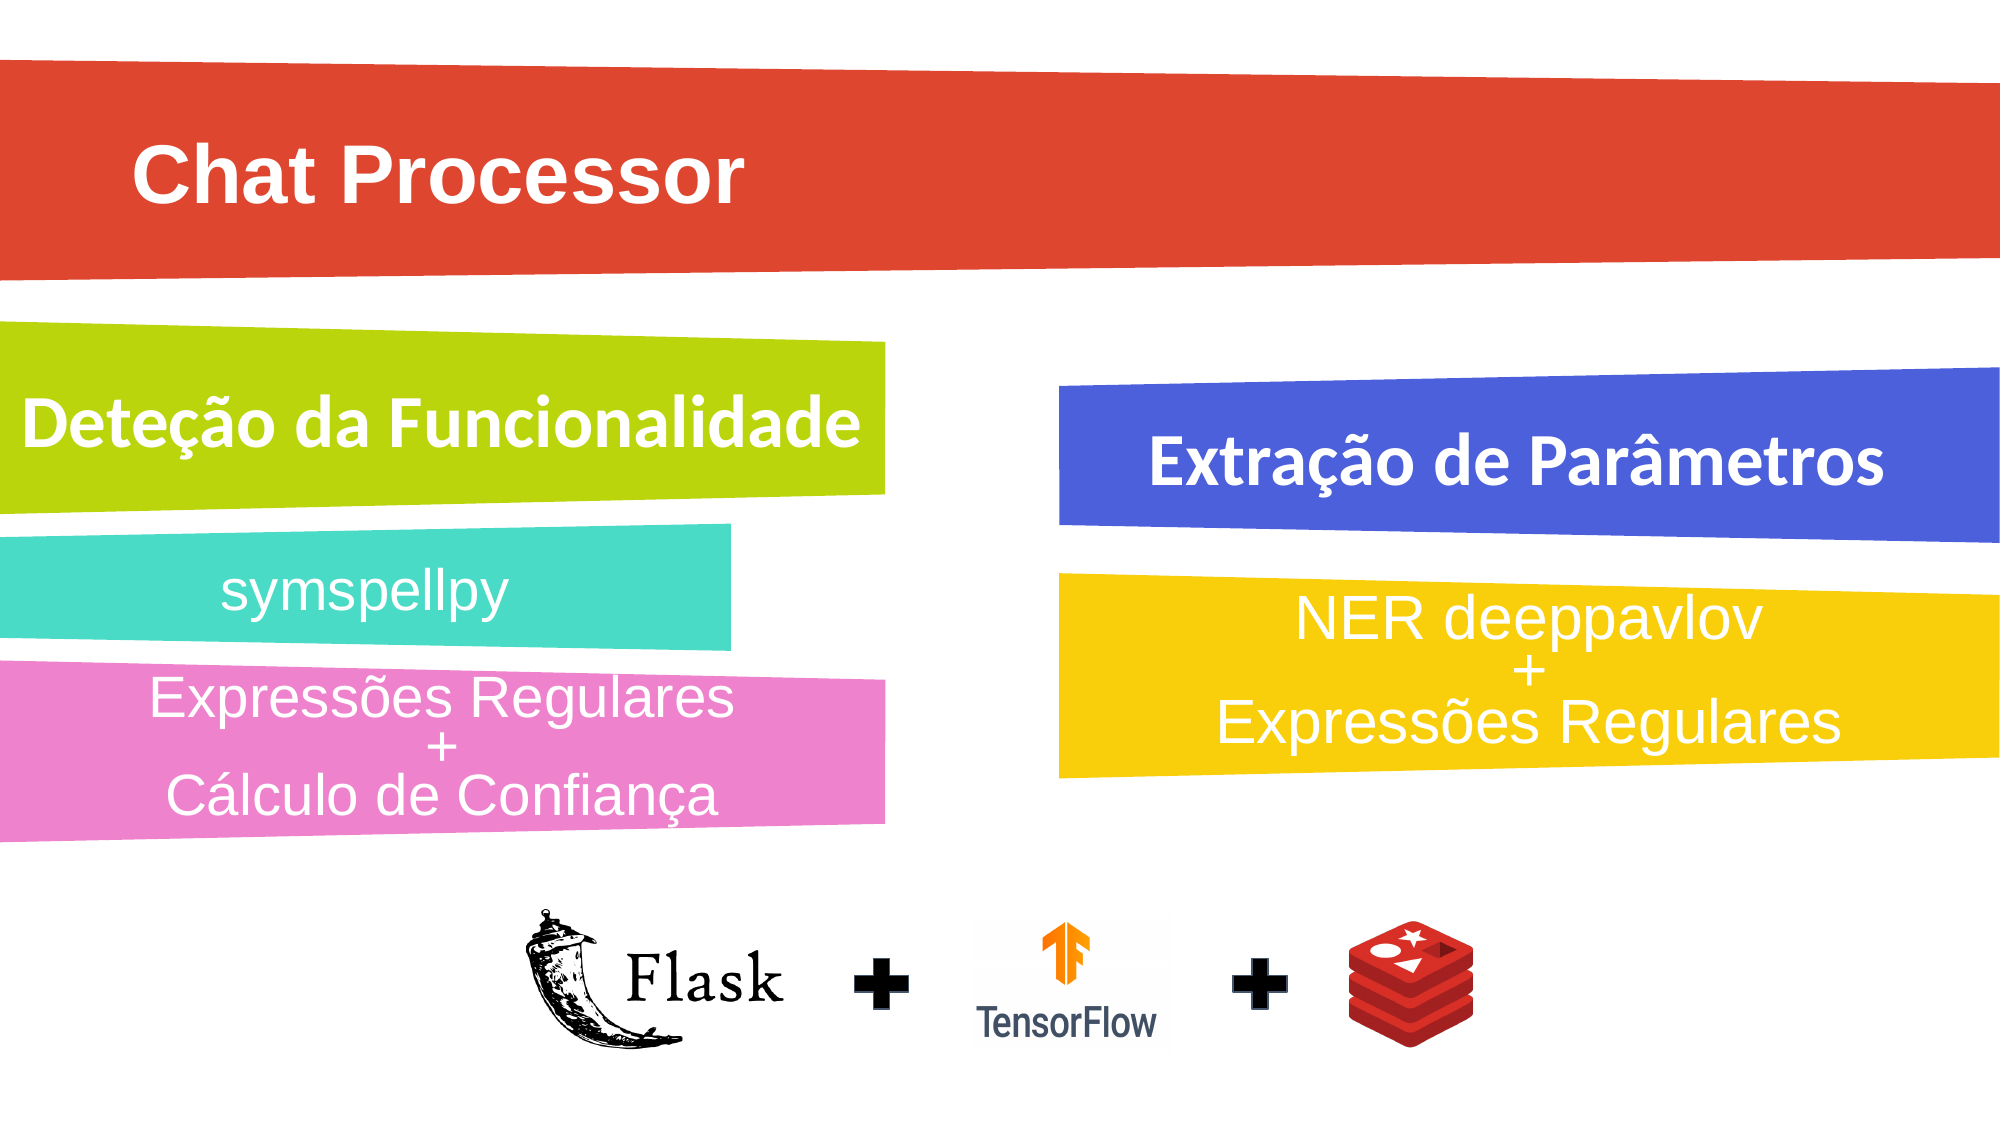

Chat Processor
Deteção da Funcionalidade
Extração de Parâmetros
symspellpy
NER deeppavlov
+
Expressões Regulares
Expressões Regulares
+
Cálculo de Confiança